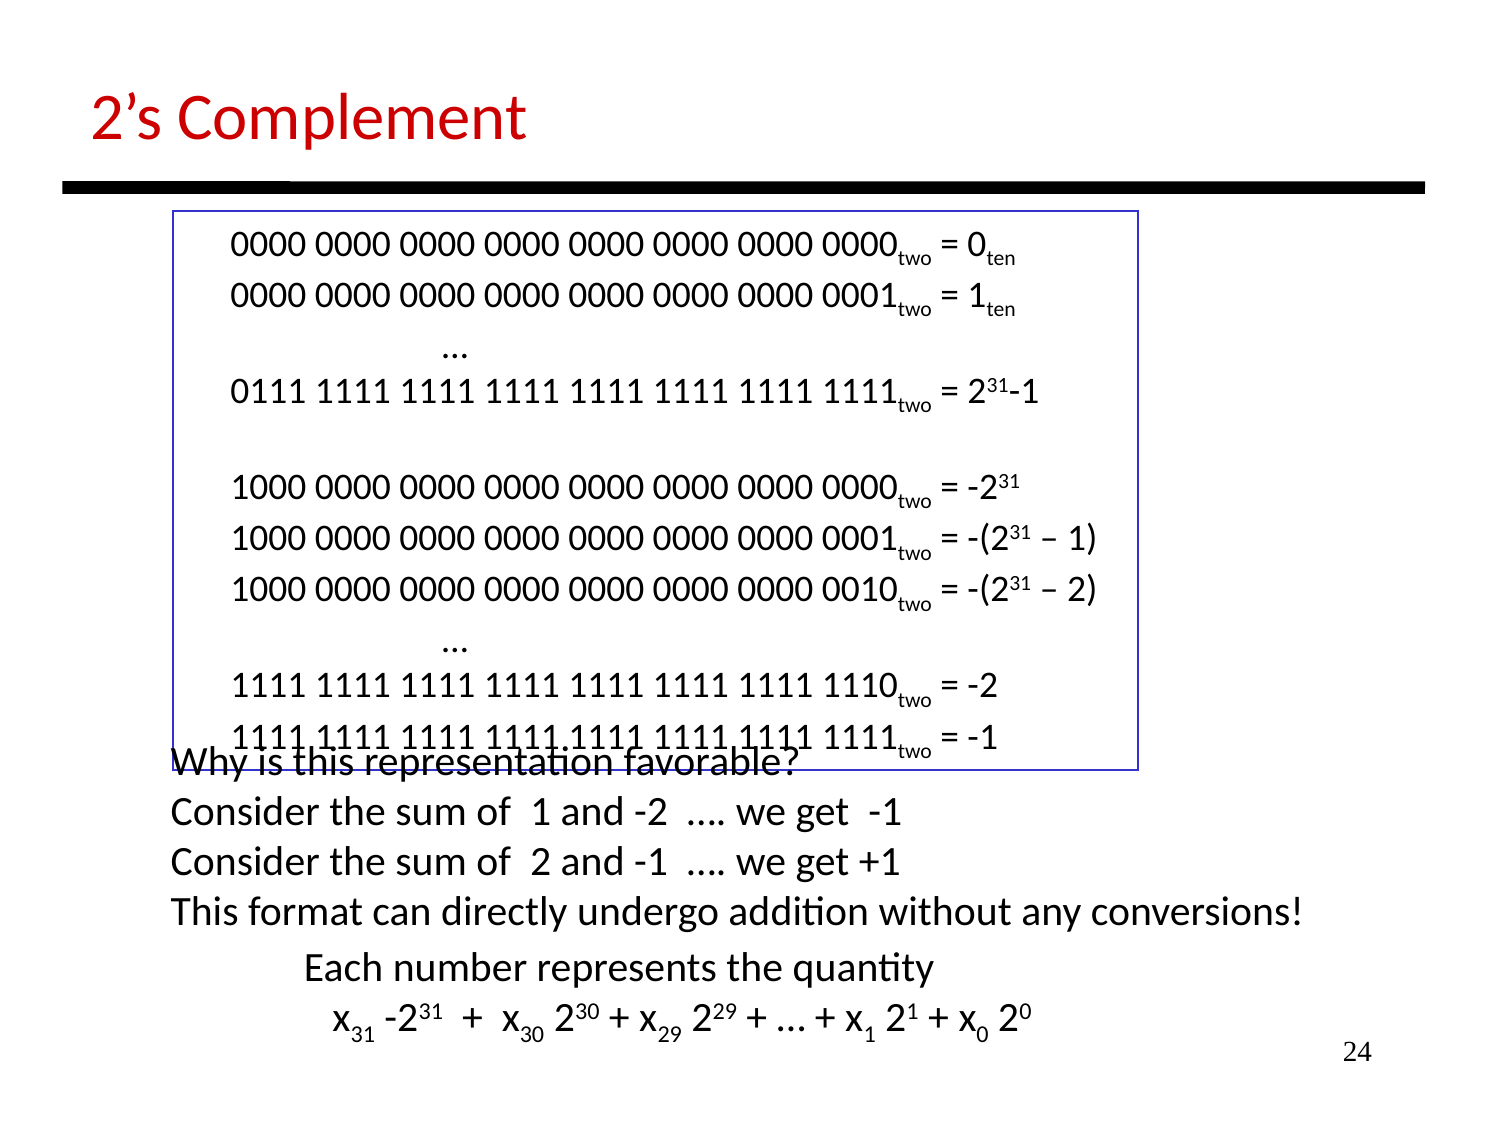

2’s Complement
 0000 0000 0000 0000 0000 0000 0000 0000two = 0ten
 0000 0000 0000 0000 0000 0000 0000 0001two = 1ten
 …
 0111 1111 1111 1111 1111 1111 1111 1111two = 231-1
 1000 0000 0000 0000 0000 0000 0000 0000two = -231
 1000 0000 0000 0000 0000 0000 0000 0001two = -(231 – 1)
 1000 0000 0000 0000 0000 0000 0000 0010two = -(231 – 2)
 …
 1111 1111 1111 1111 1111 1111 1111 1110two = -2
 1111 1111 1111 1111 1111 1111 1111 1111two = -1
Why is this representation favorable?
Consider the sum of 1 and -2 …. we get -1
Consider the sum of 2 and -1 …. we get +1
This format can directly undergo addition without any conversions!
Each number represents the quantity
 x31 -231 + x30 230 + x29 229 + … + x1 21 + x0 20